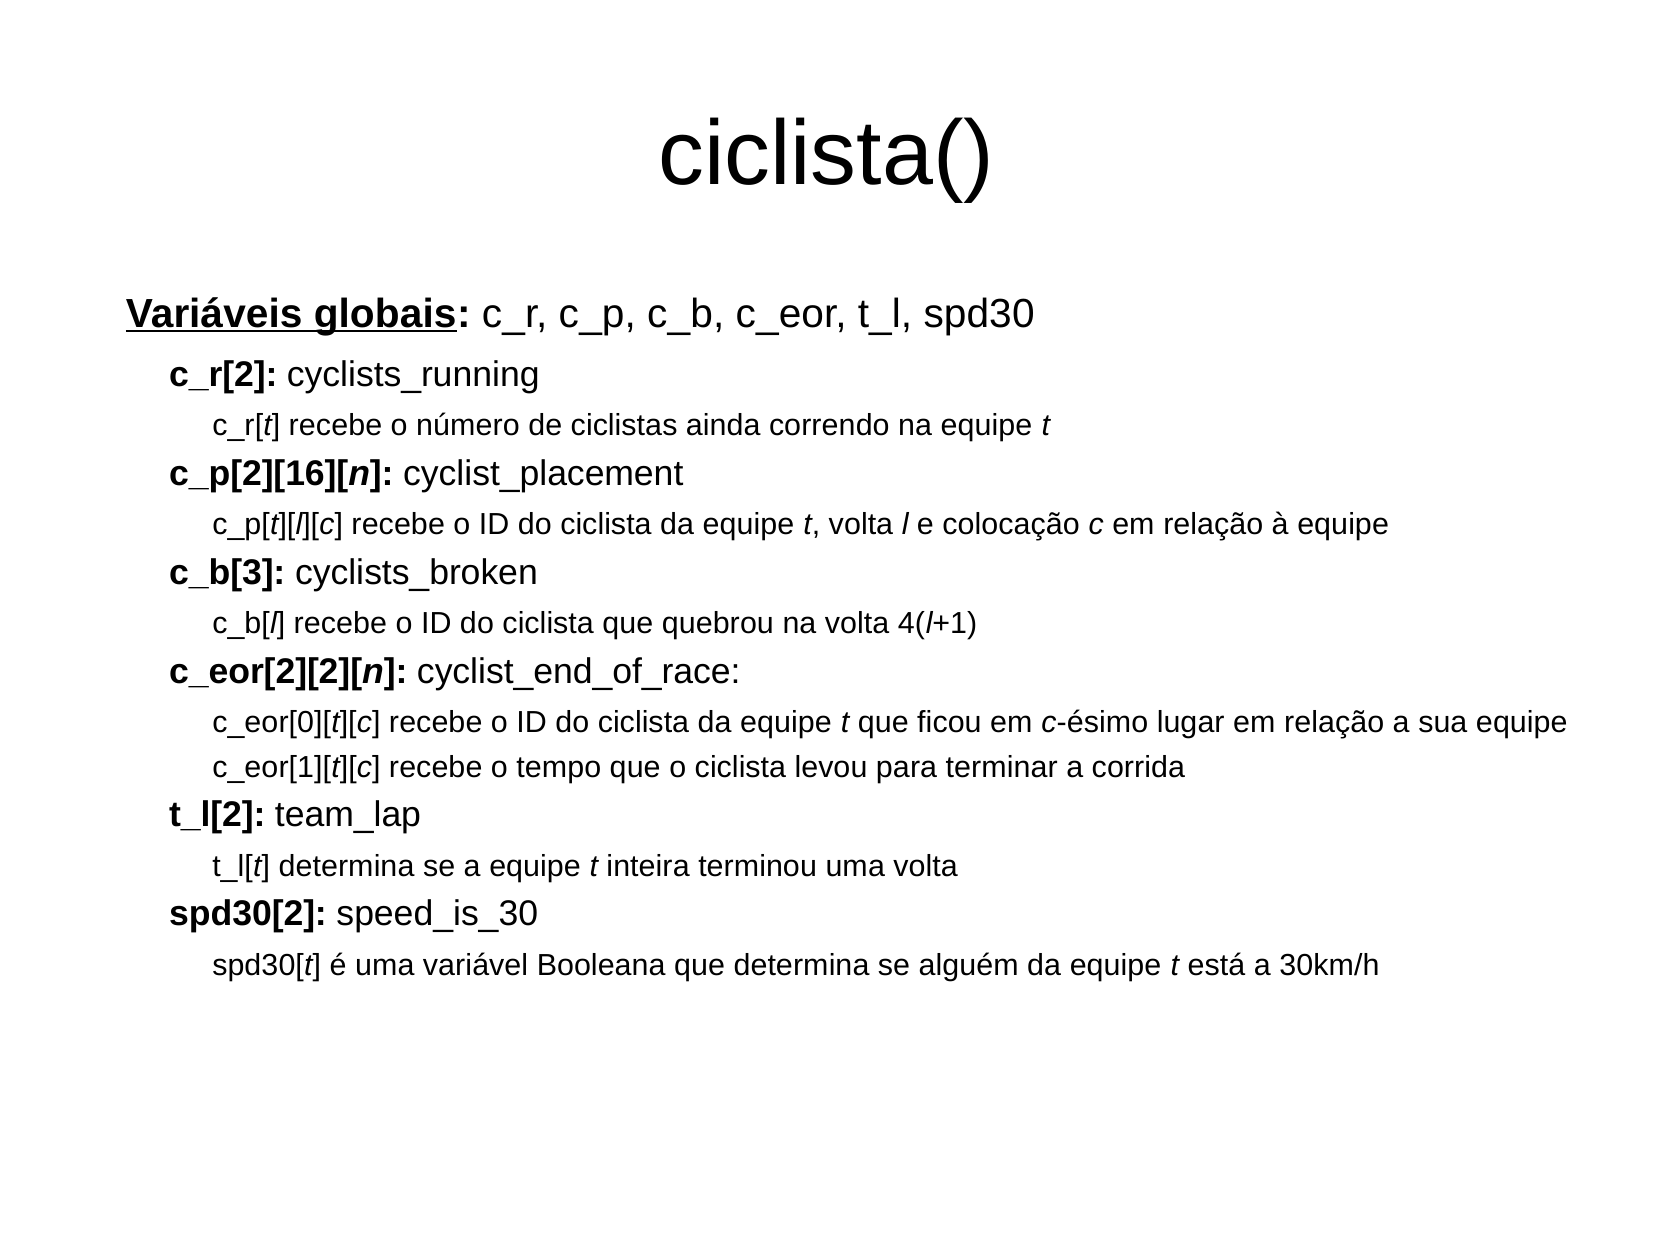

ciclista()
# Variáveis globais: c_r, c_p, c_b, c_eor, t_l, spd30
c_r[2]: cyclists_running
c_r[t] recebe o número de ciclistas ainda correndo na equipe t
c_p[2][16][n]: cyclist_placement
c_p[t][l][c] recebe o ID do ciclista da equipe t, volta l e colocação c em relação à equipe
c_b[3]: cyclists_broken
c_b[l] recebe o ID do ciclista que quebrou na volta 4(l+1)
c_eor[2][2][n]: cyclist_end_of_race:
c_eor[0][t][c] recebe o ID do ciclista da equipe t que ficou em c-ésimo lugar em relação a sua equipe
c_eor[1][t][c] recebe o tempo que o ciclista levou para terminar a corrida
t_l[2]: team_lap
t_l[t] determina se a equipe t inteira terminou uma volta
spd30[2]: speed_is_30
spd30[t] é uma variável Booleana que determina se alguém da equipe t está a 30km/h